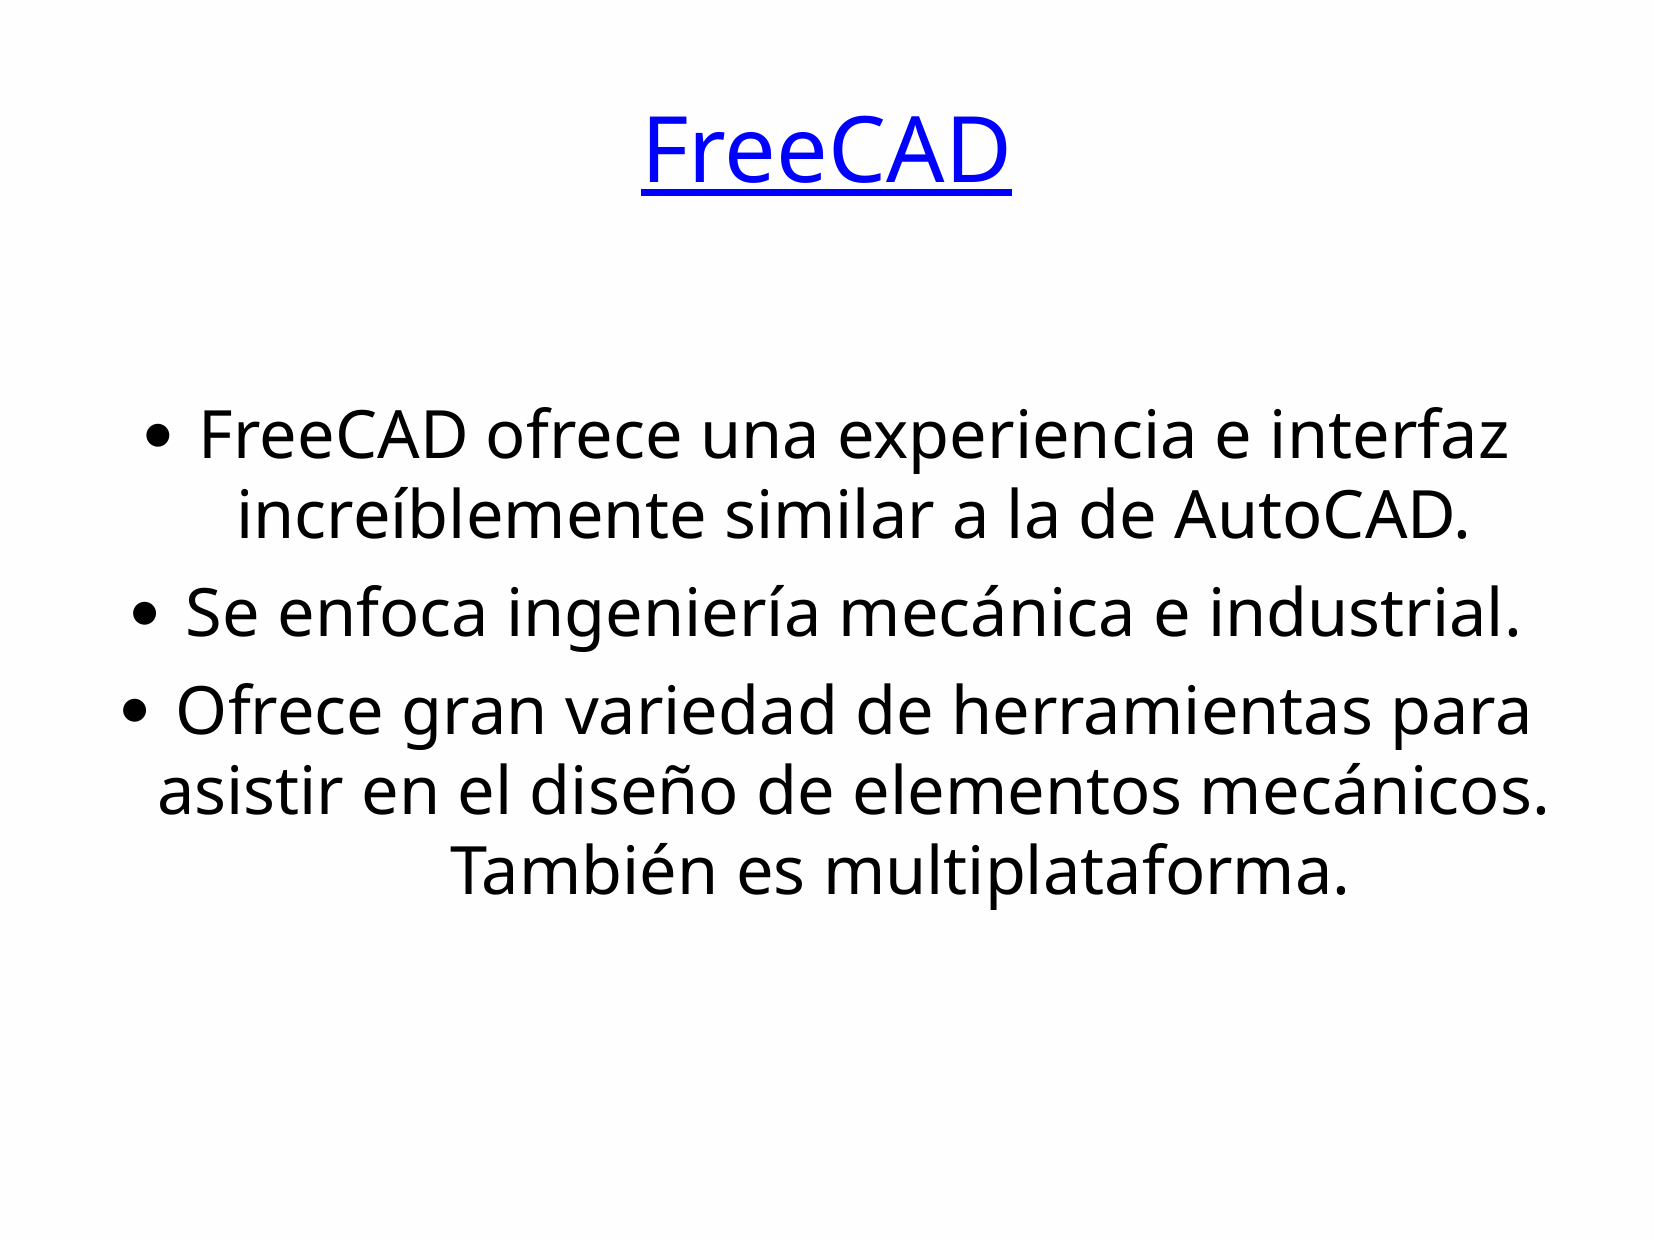

# FreeCAD
FreeCAD ofrece una experiencia e interfaz increíblemente similar a la de AutoCAD.
Se enfoca ingeniería mecánica e industrial.
Ofrece gran variedad de herramientas para asistir en el diseño de elementos mecánicos.	 También es multiplataforma.